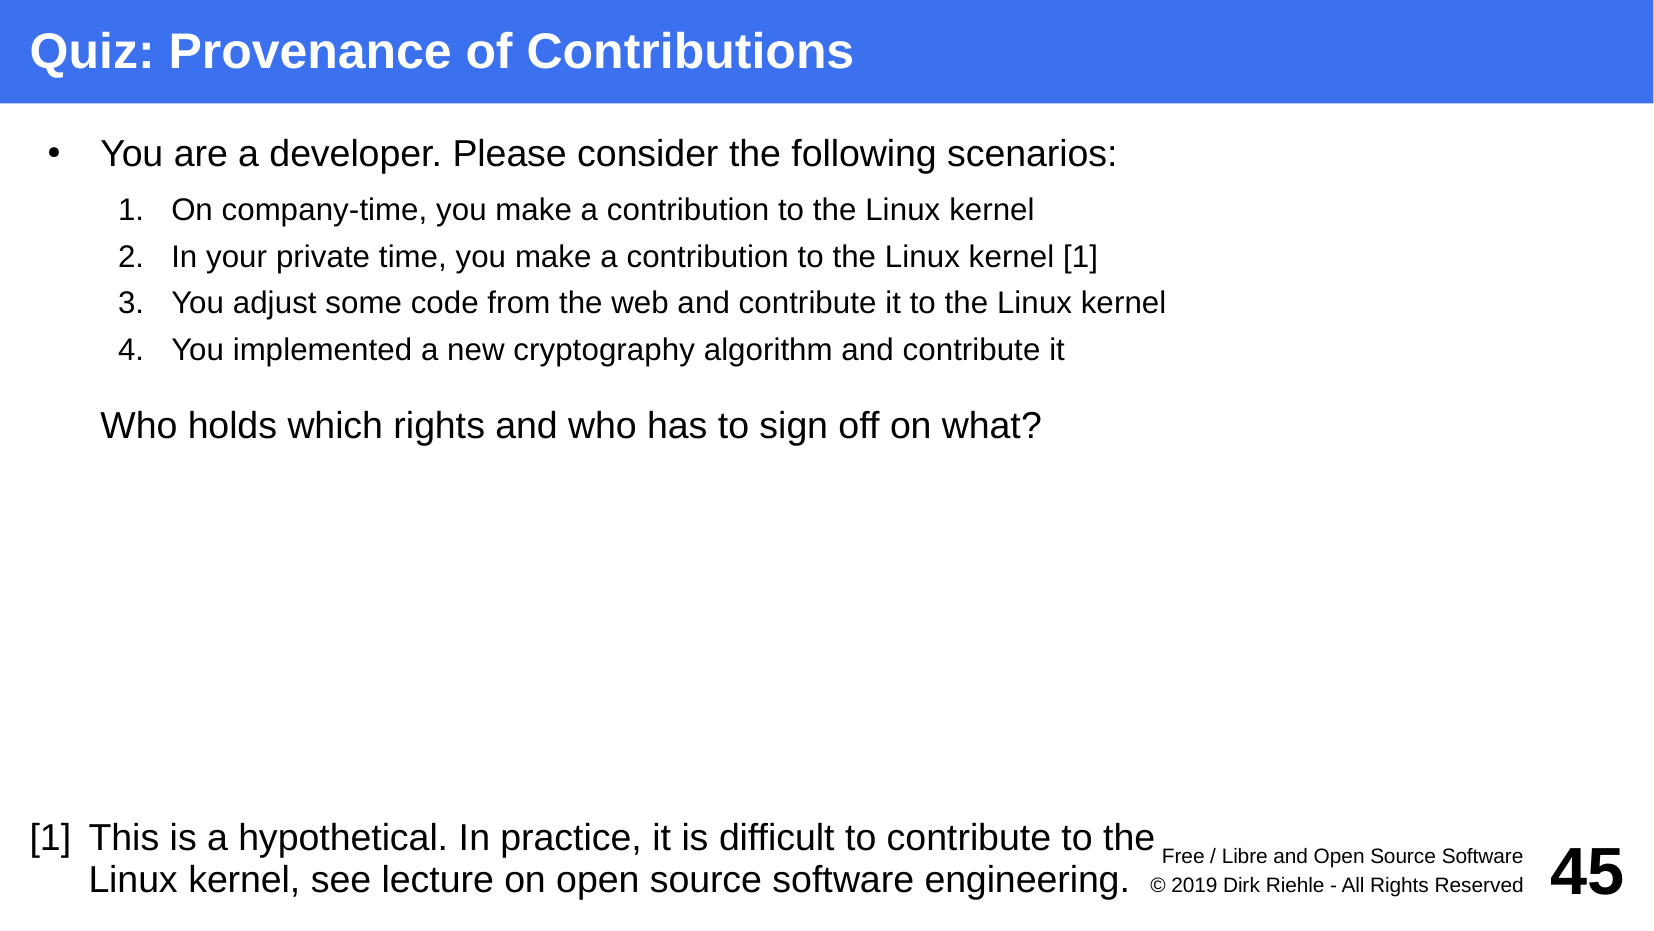

# Quiz: Provenance of Contributions
You are a developer. Please consider the following scenarios:
On company-time, you make a contribution to the Linux kernel
In your private time, you make a contribution to the Linux kernel [1]
You adjust some code from the web and contribute it to the Linux kernel
You implemented a new cryptography algorithm and contribute it
Who holds which rights and who has to sign off on what?
[1]	This is a hypothetical. In practice, it is difficult to contribute to the Linux kernel, see lecture on open source software engineering.
Free / Libre and Open Source Software
45
© 2019 Dirk Riehle - All Rights Reserved